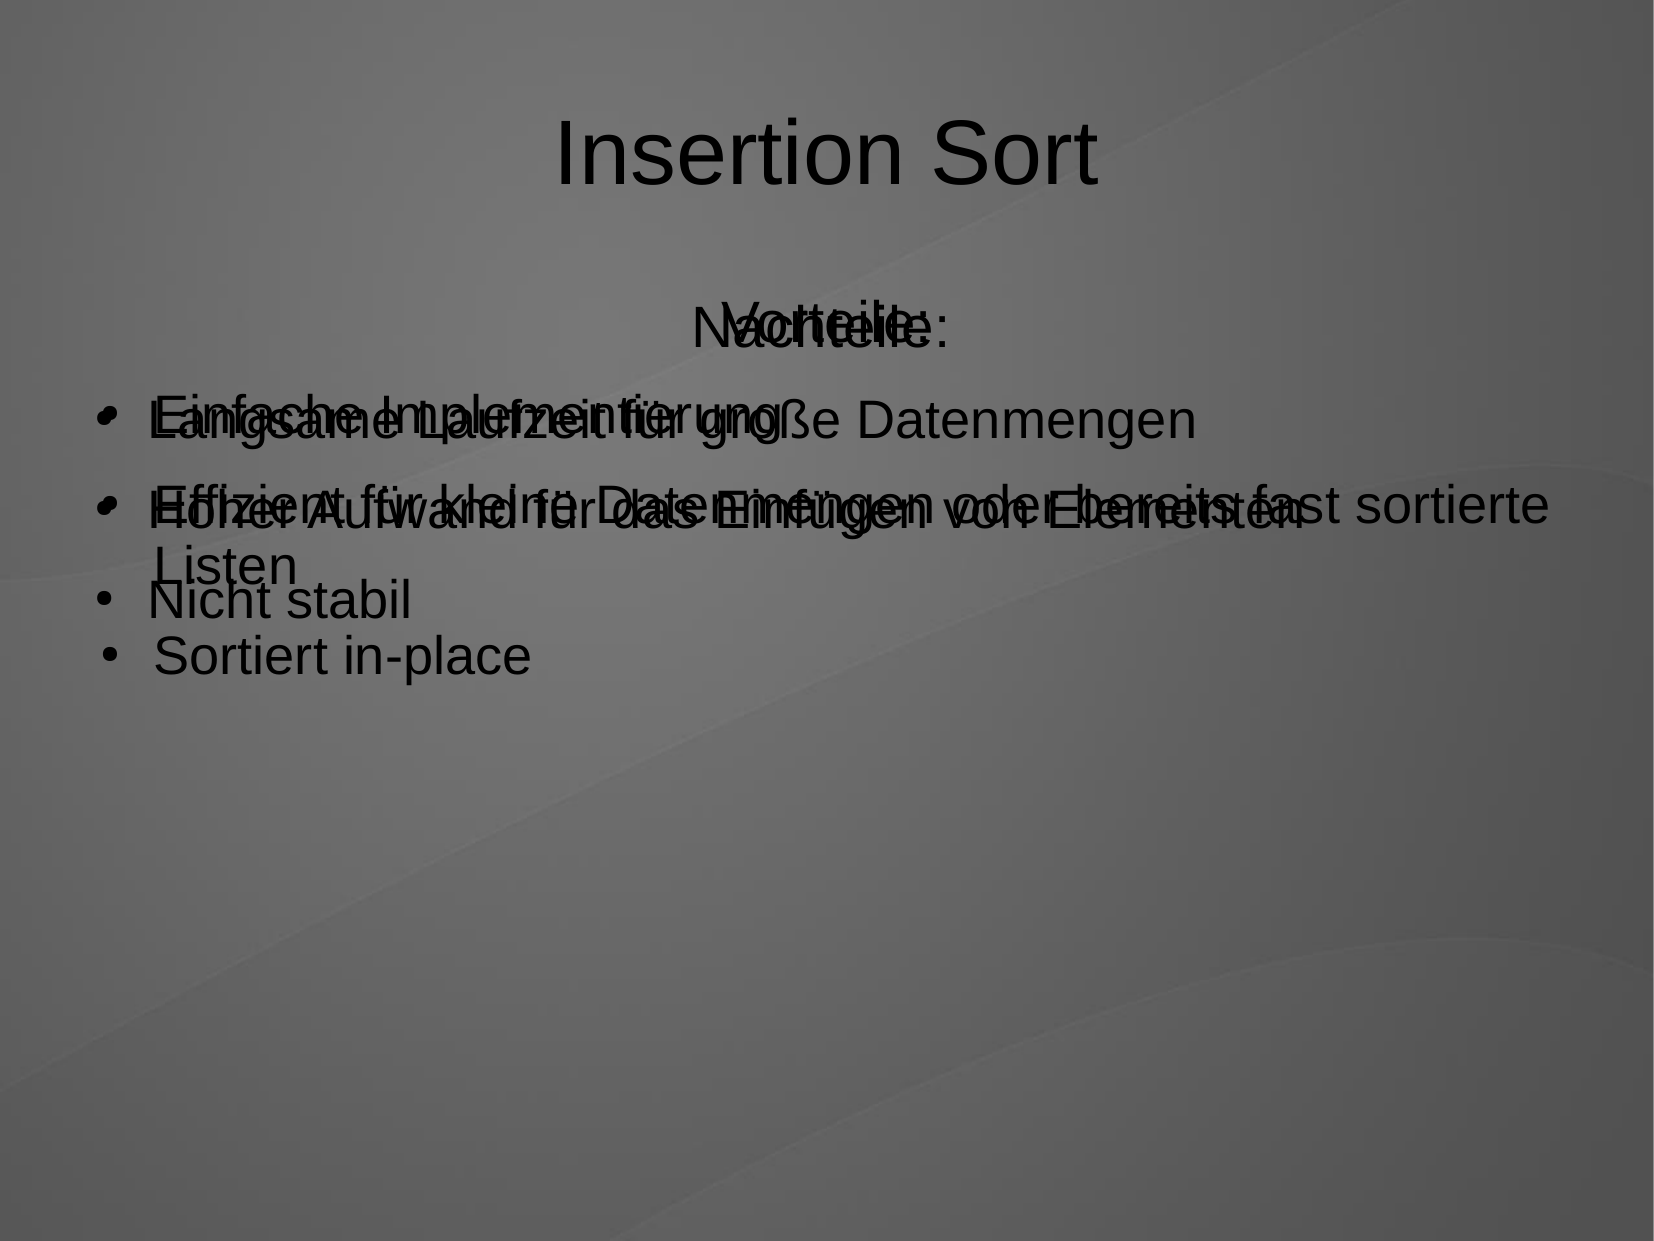

# Insertion Sort
Vorteile:
Einfache Implementierung
Effizient für kleine Datenmengen oder bereits fast sortierte Listen
Sortiert in-place
Nachteile:
Langsame Laufzeit für große Datenmengen
Hoher Aufwand für das Einfügen von Elementen
Nicht stabil